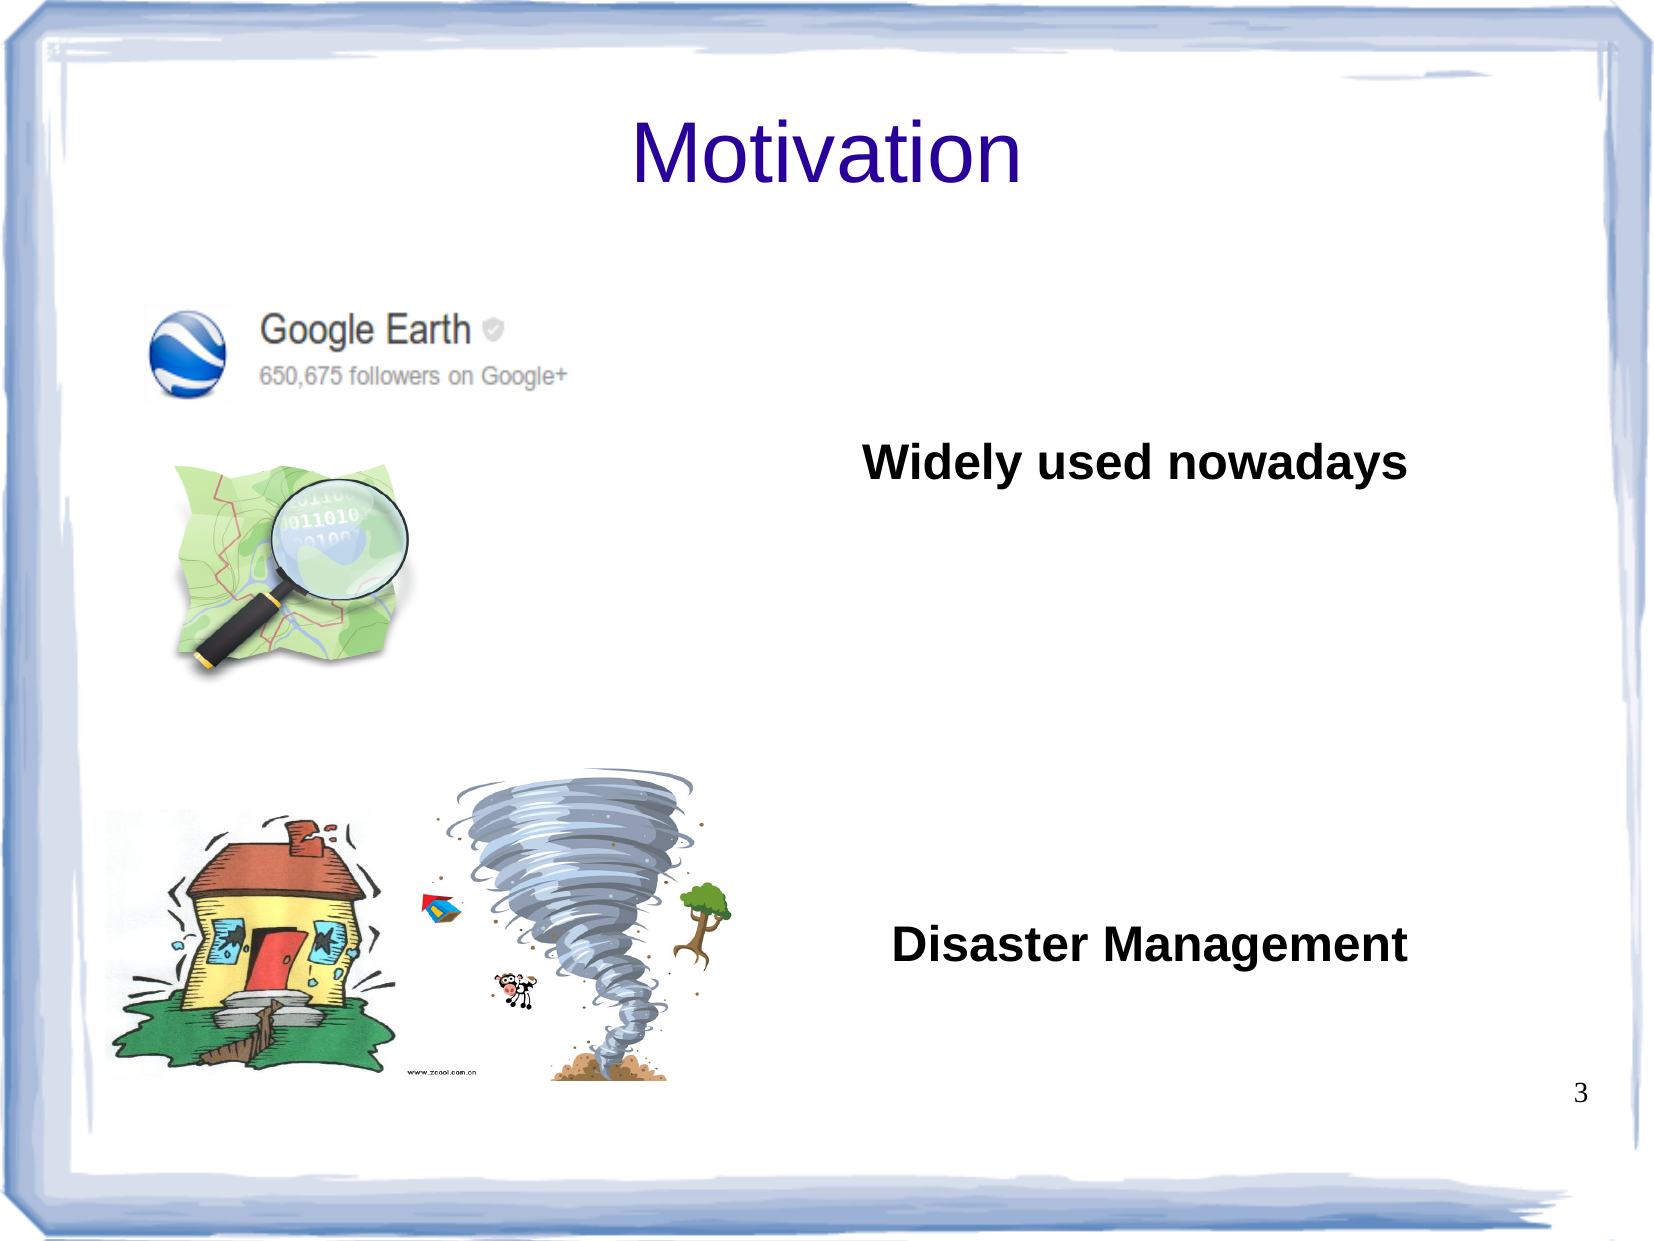

# Motivation
Widely used nowadays
Disaster Management
3